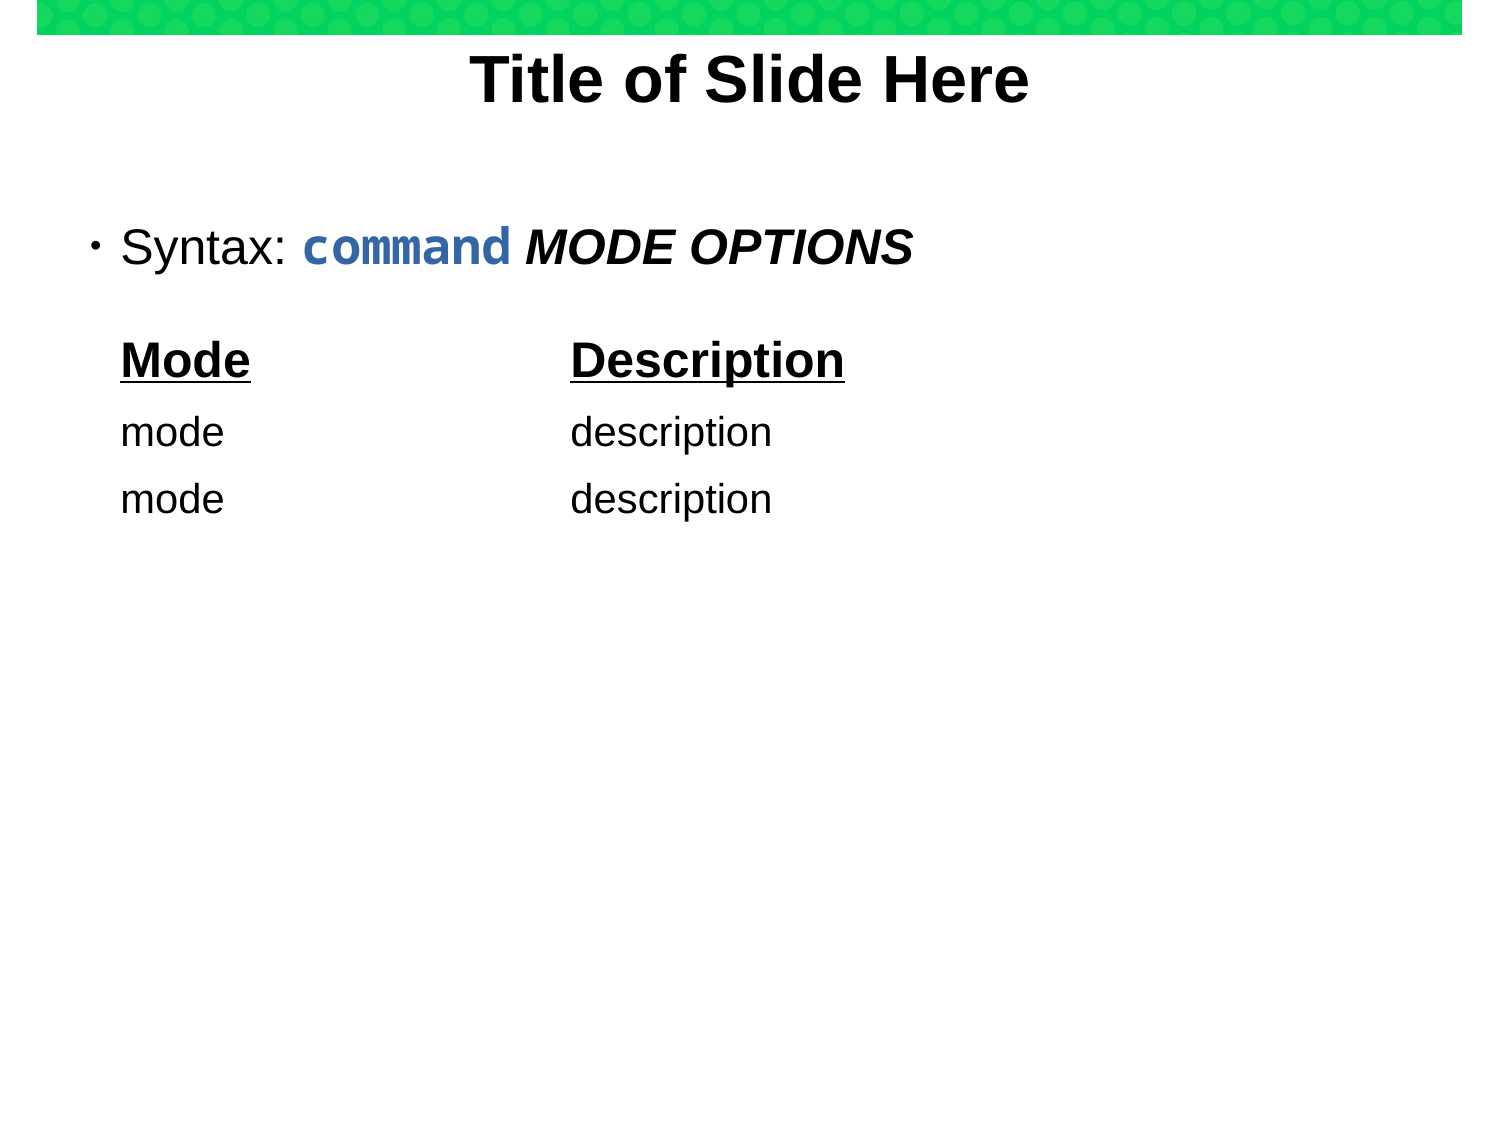

# Title of Slide Here
Syntax: command MODE OPTIONS
Mode					Description
mode					description
mode					description